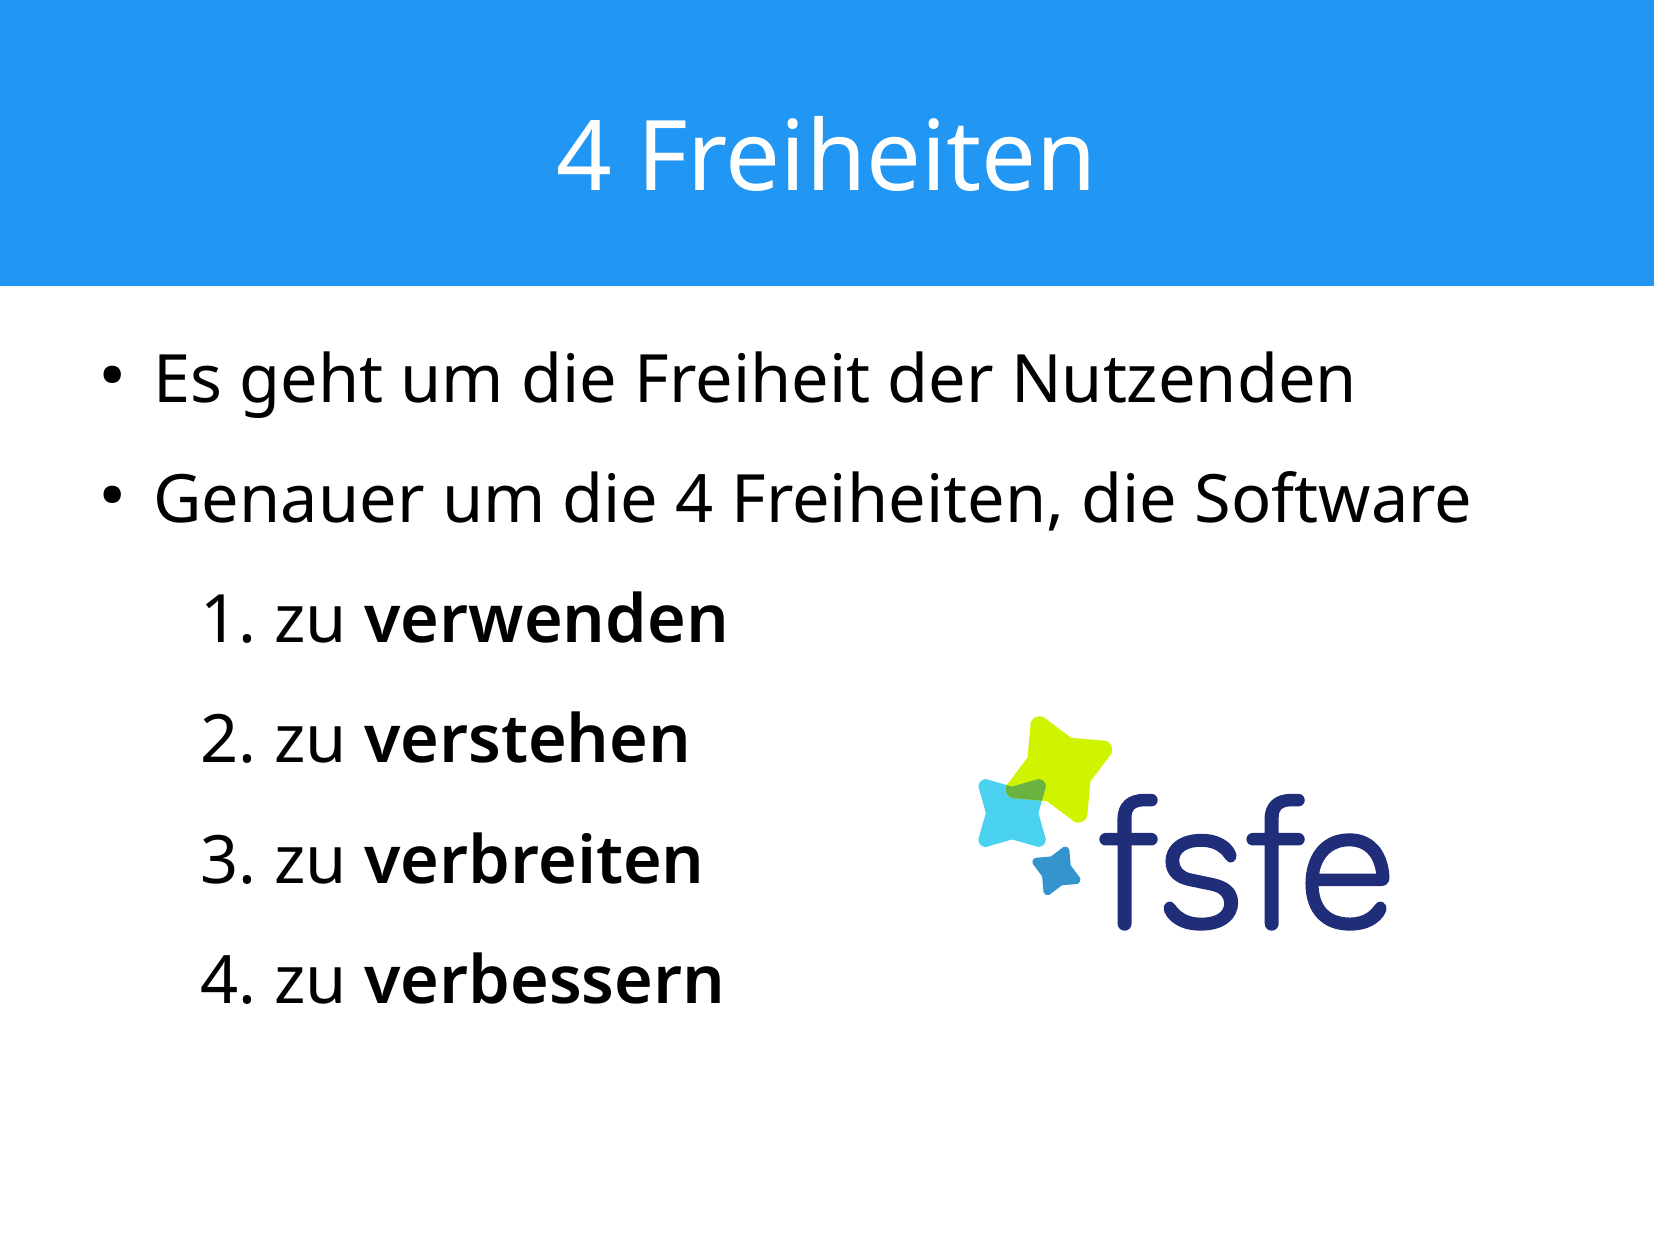

# 4 Freiheiten
Es geht um die Freiheit der Nutzenden
Genauer um die 4 Freiheiten, die Software
1. zu verwenden
2. zu verstehen
3. zu verbreiten
4. zu verbessern
4